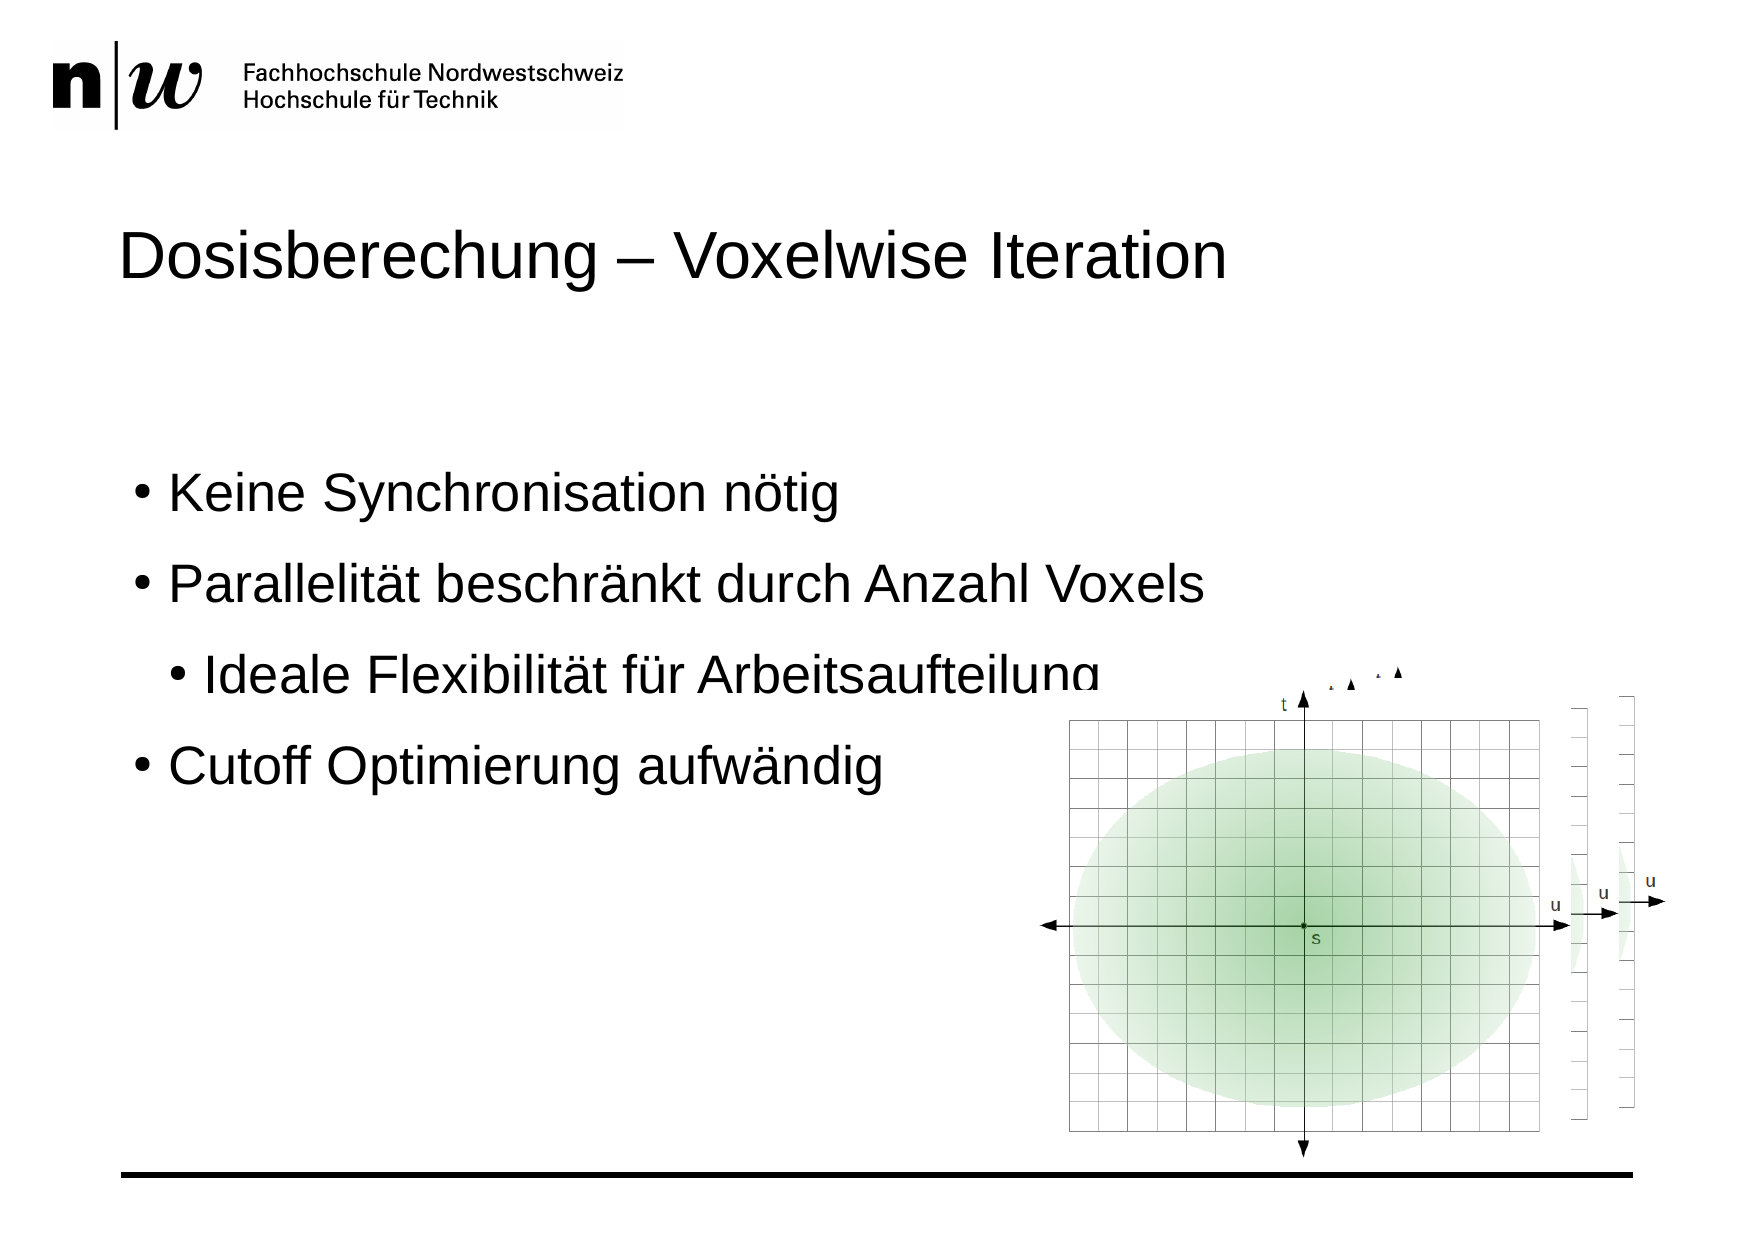

Dosisberechung – Voxelwise Iteration
Keine Synchronisation nötig
Parallelität beschränkt durch Anzahl Voxels
Ideale Flexibilität für Arbeitsaufteilung
Cutoff Optimierung aufwändig